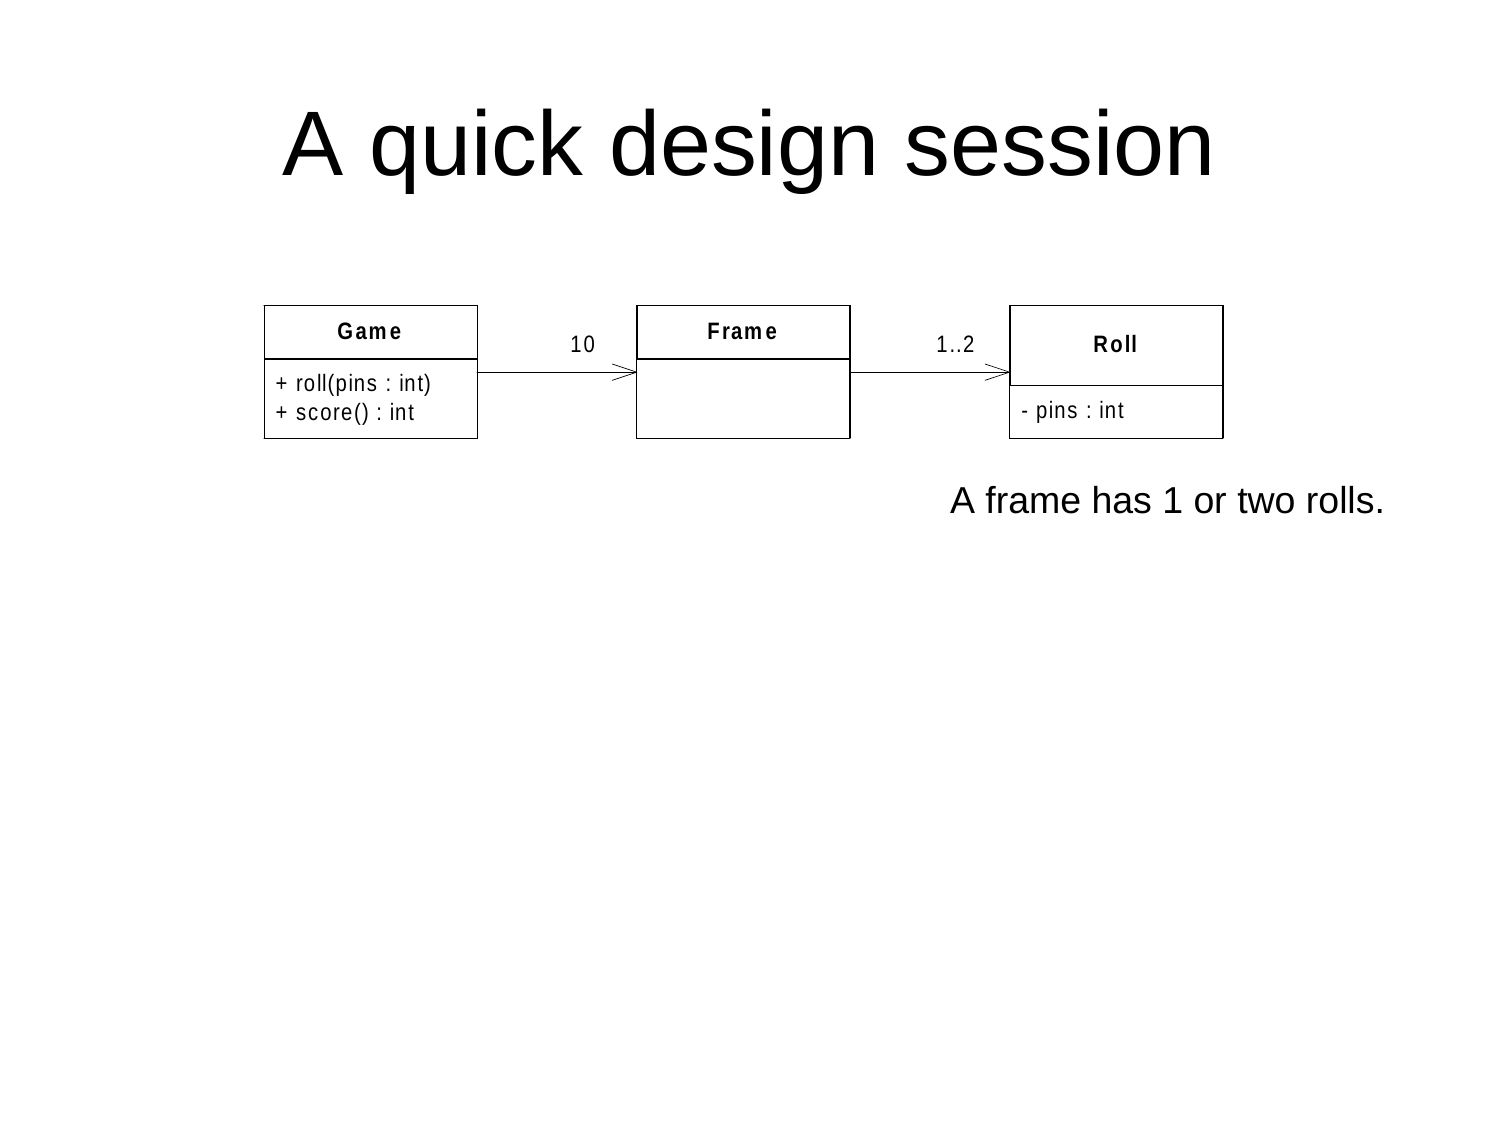

# A quick design session
A frame has 1 or two rolls.